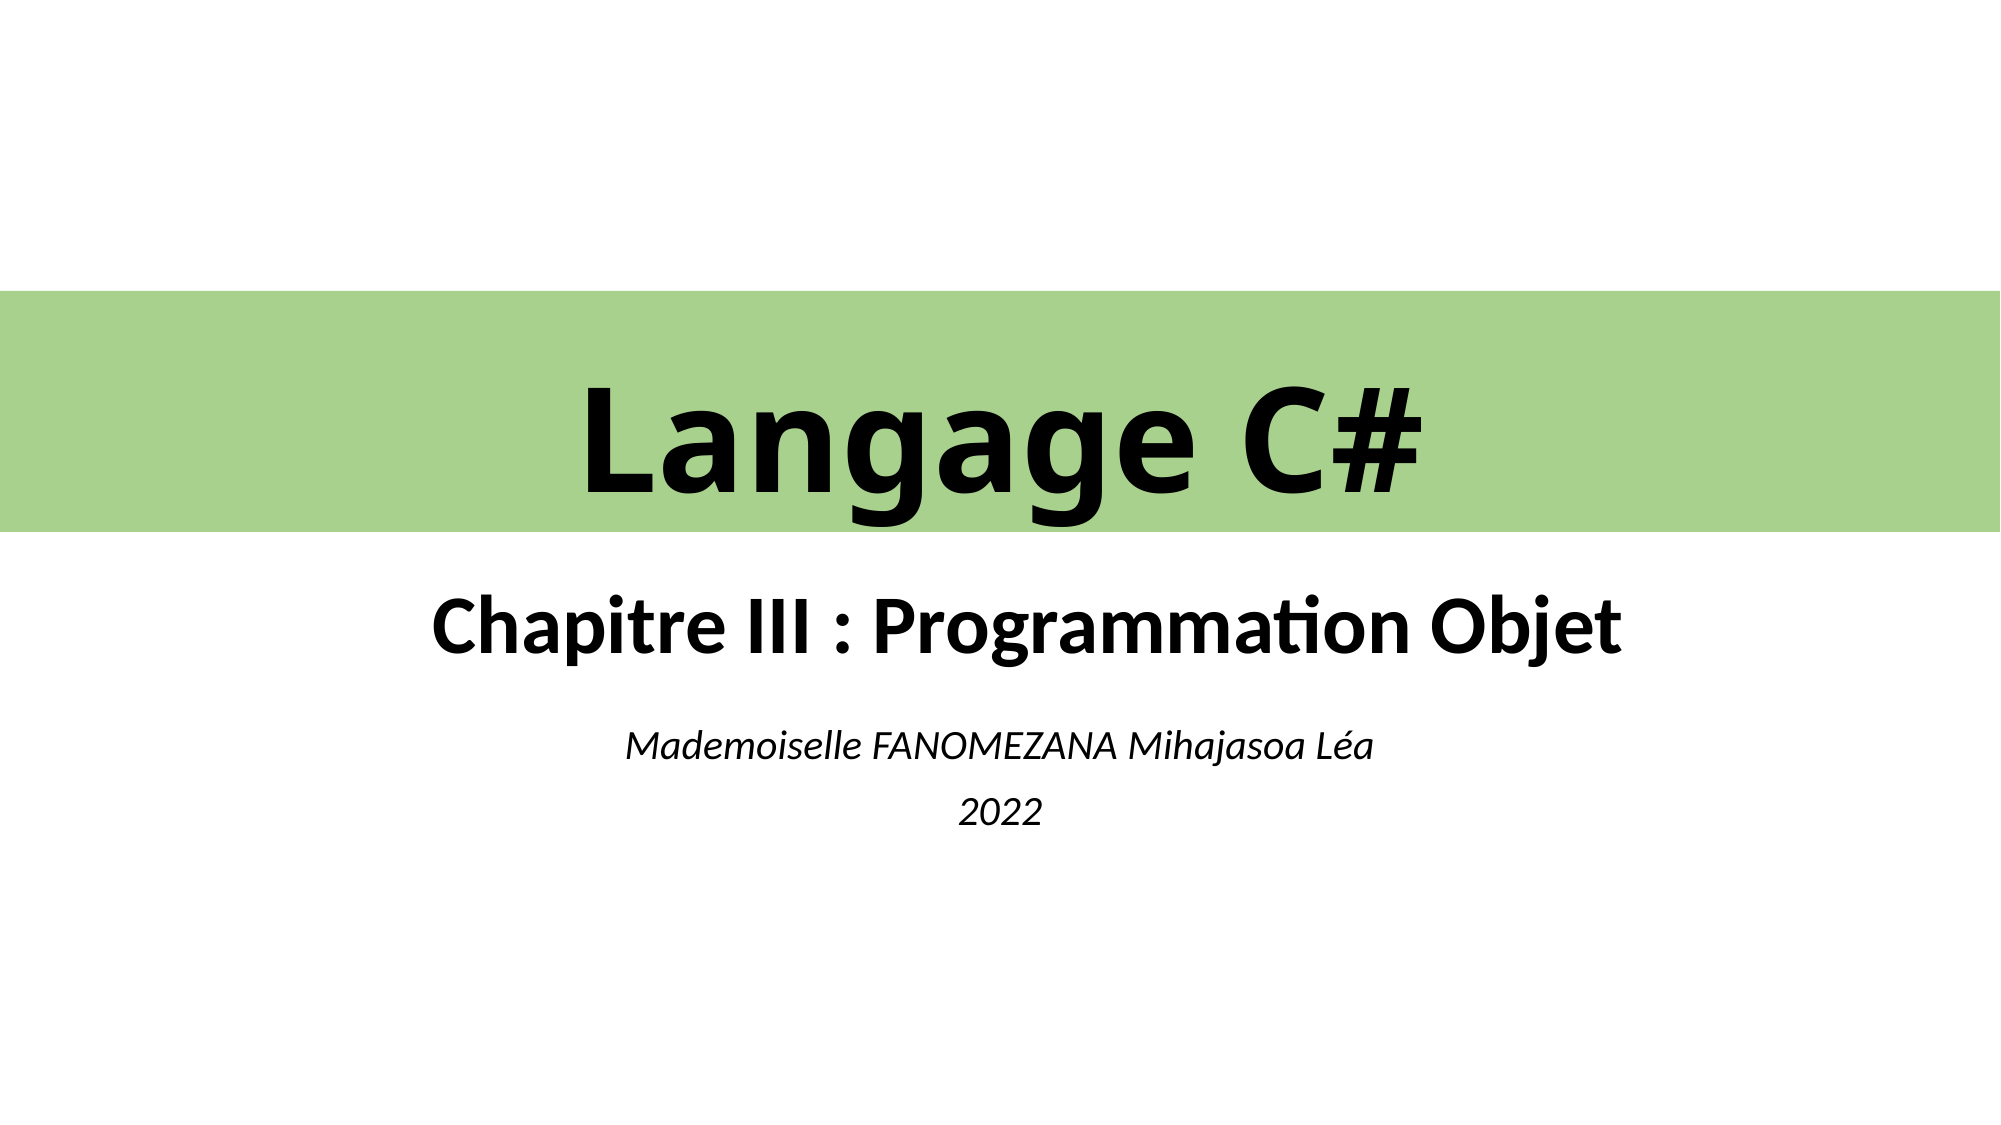

# Langage C#
Chapitre III : Programmation Objet
Mademoiselle FANOMEZANA Mihajasoa Léa
2022